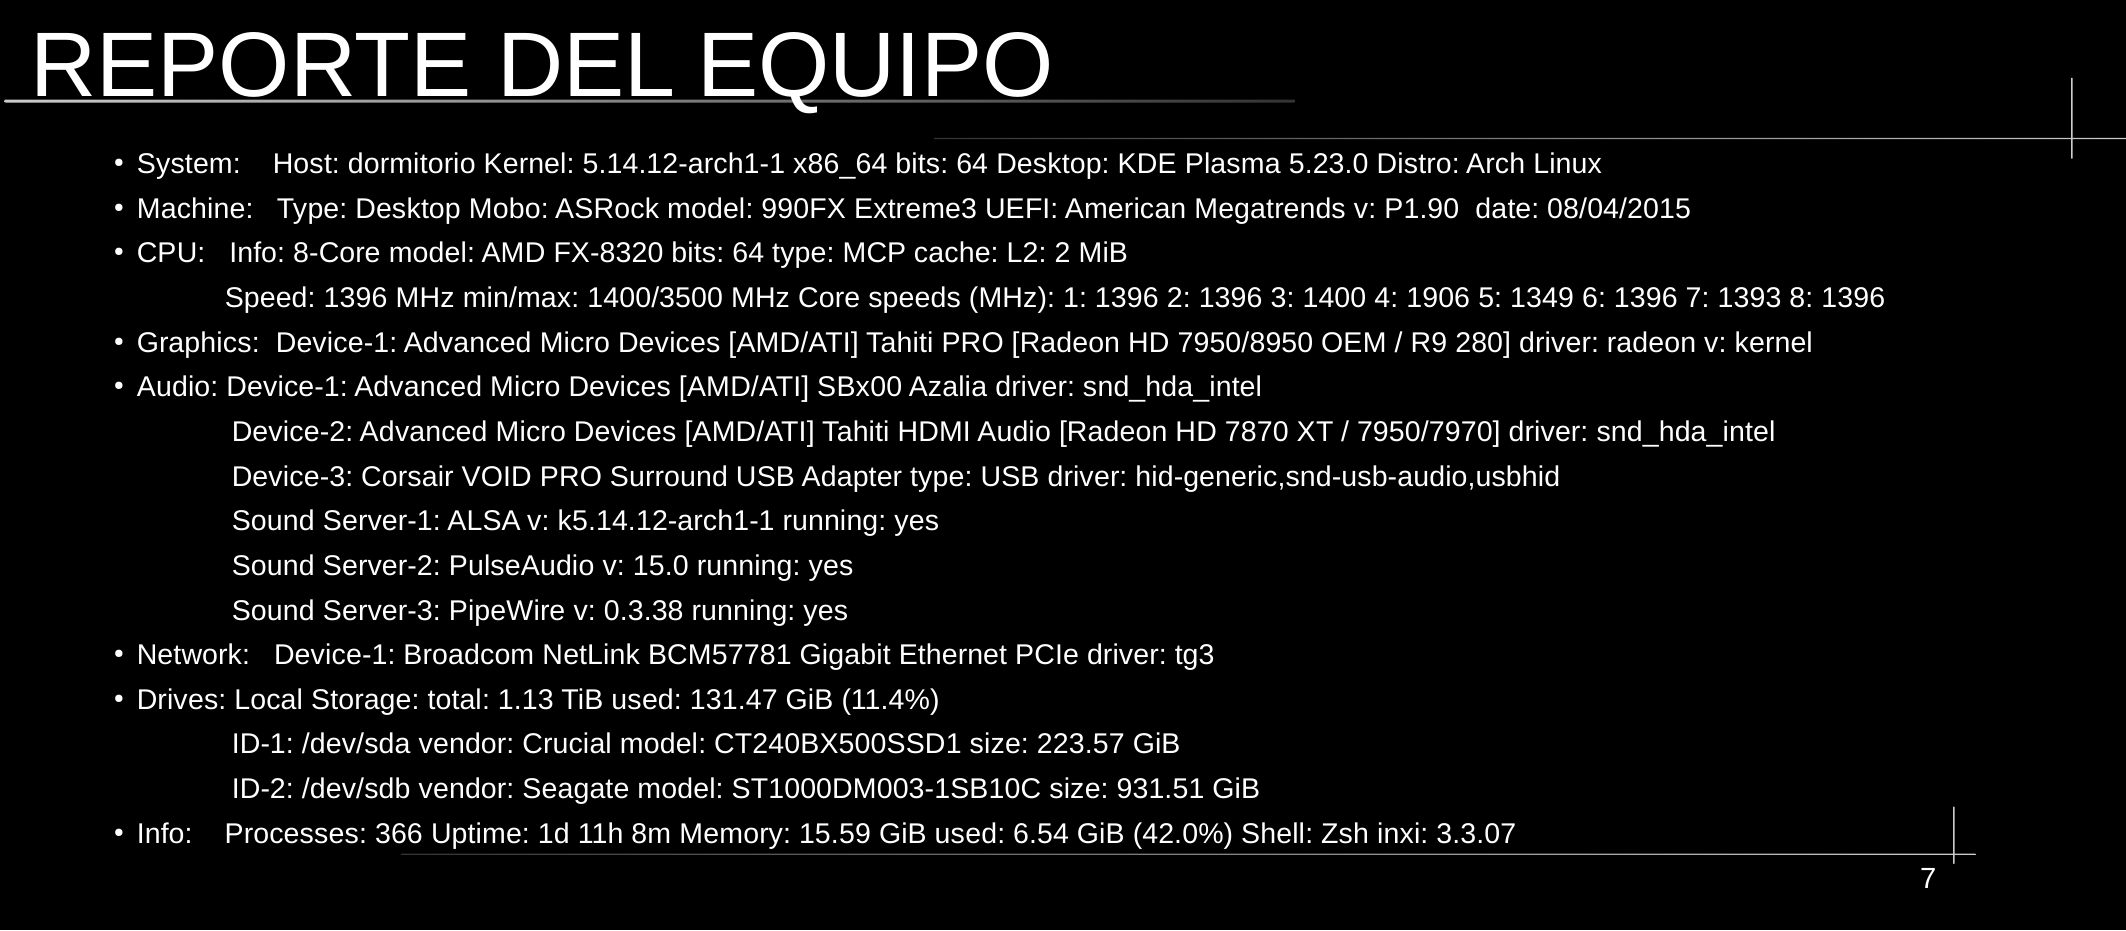

# REPORTE DEL EQUIPO
System: Host: dormitorio Kernel: 5.14.12-arch1-1 x86_64 bits: 64 Desktop: KDE Plasma 5.23.0 Distro: Arch Linux
Machine: Type: Desktop Mobo: ASRock model: 990FX Extreme3 UEFI: American Megatrends v: P1.90 date: 08/04/2015
CPU: Info: 8-Core model: AMD FX-8320 bits: 64 type: MCP cache: L2: 2 MiB
 Speed: 1396 MHz min/max: 1400/3500 MHz Core speeds (MHz): 1: 1396 2: 1396 3: 1400 4: 1906 5: 1349 6: 1396 7: 1393 8: 1396
Graphics: Device-1: Advanced Micro Devices [AMD/ATI] Tahiti PRO [Radeon HD 7950/8950 OEM / R9 280] driver: radeon v: kernel
Audio: Device-1: Advanced Micro Devices [AMD/ATI] SBx00 Azalia driver: snd_hda_intel
 		Device-2: Advanced Micro Devices [AMD/ATI] Tahiti HDMI Audio [Radeon HD 7870 XT / 7950/7970] driver: snd_hda_intel
 		Device-3: Corsair VOID PRO Surround USB Adapter type: USB driver: hid-generic,snd-usb-audio,usbhid
 		Sound Server-1: ALSA v: k5.14.12-arch1-1 running: yes
 		Sound Server-2: PulseAudio v: 15.0 running: yes
 		Sound Server-3: PipeWire v: 0.3.38 running: yes
Network: Device-1: Broadcom NetLink BCM57781 Gigabit Ethernet PCIe driver: tg3
Drives: Local Storage: total: 1.13 TiB used: 131.47 GiB (11.4%)
 	ID-1: /dev/sda vendor: Crucial model: CT240BX500SSD1 size: 223.57 GiB
 	ID-2: /dev/sdb vendor: Seagate model: ST1000DM003-1SB10C size: 931.51 GiB
Info: Processes: 366 Uptime: 1d 11h 8m Memory: 15.59 GiB used: 6.54 GiB (42.0%) Shell: Zsh inxi: 3.3.07
7